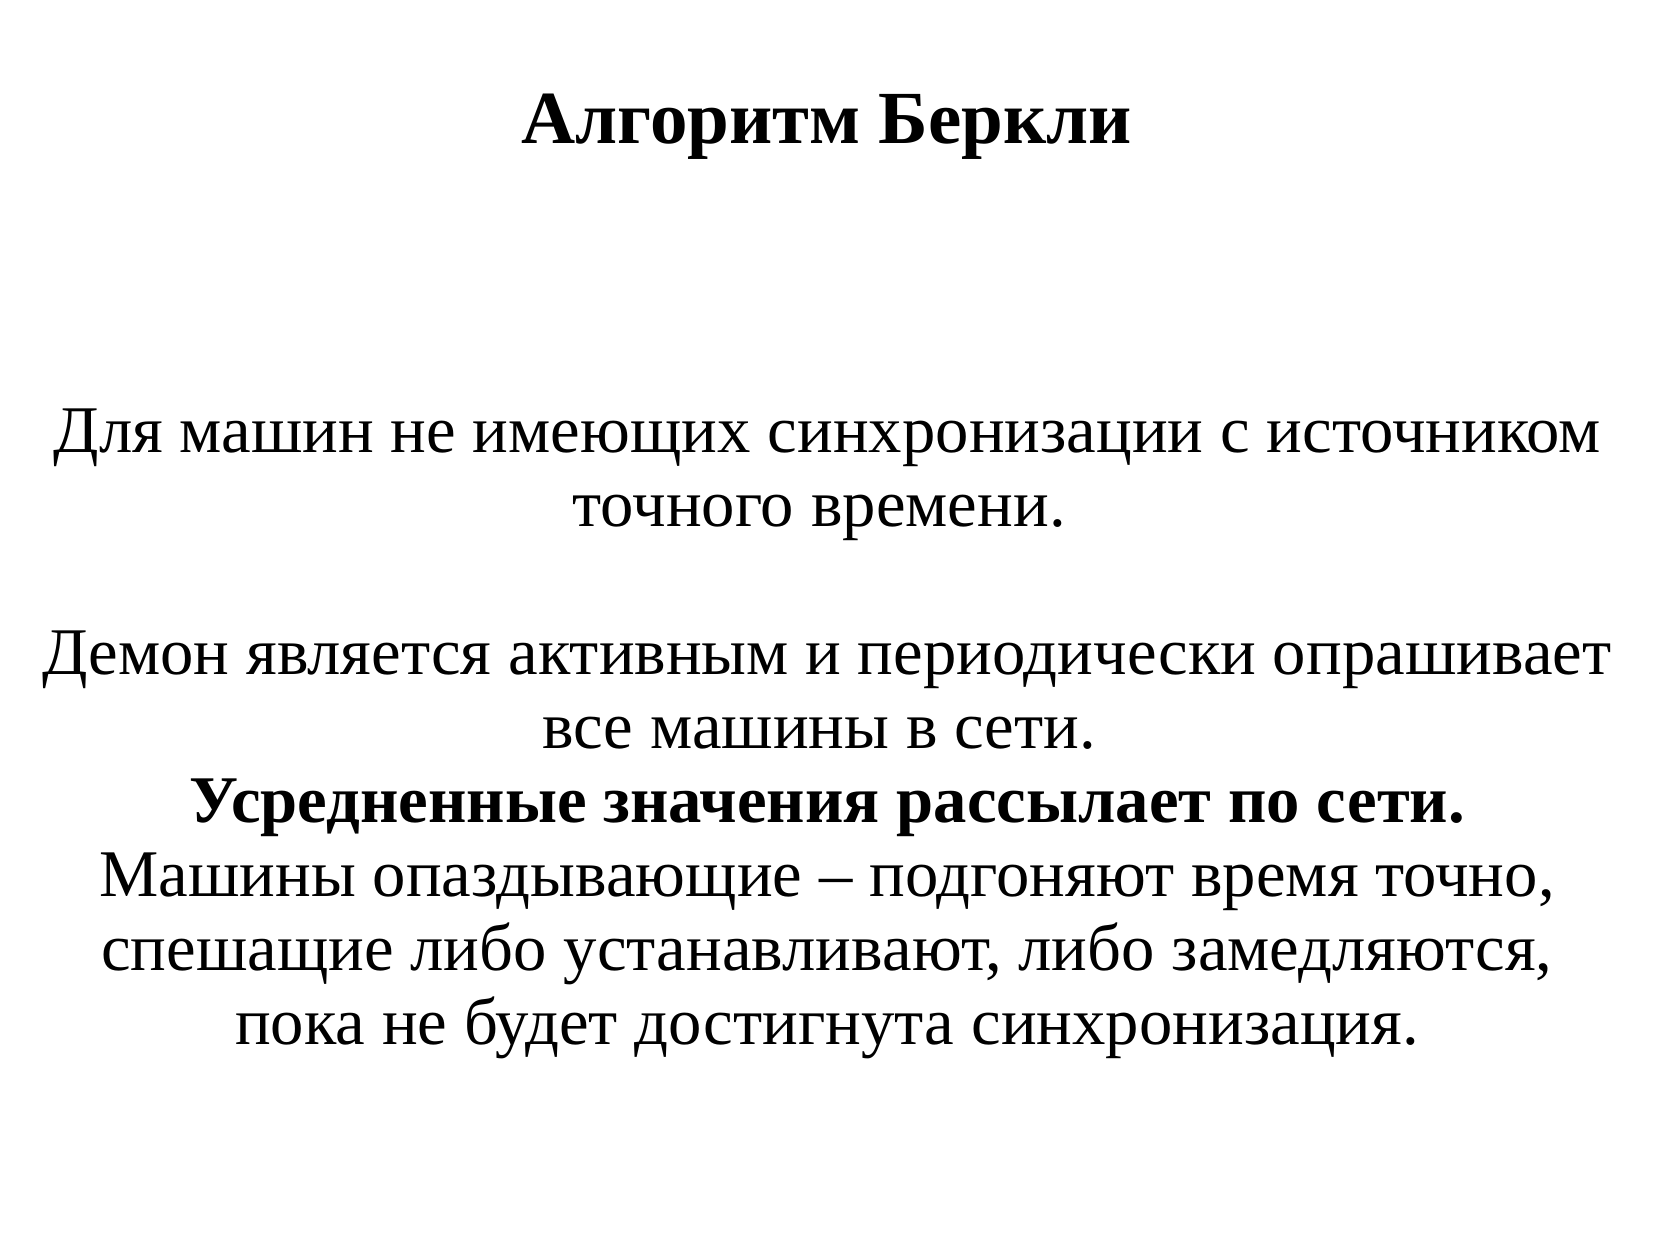

# Алгоритм Беркли
Для машин не имеющих синхронизации с источником точного времени.
Демон является активным и периодически опрашивает все машины в сети.
Усредненные значения рассылает по сети.
Машины опаздывающие – подгоняют время точно, спешащие либо устанавливают, либо замедляются, пока не будет достигнута синхронизация.